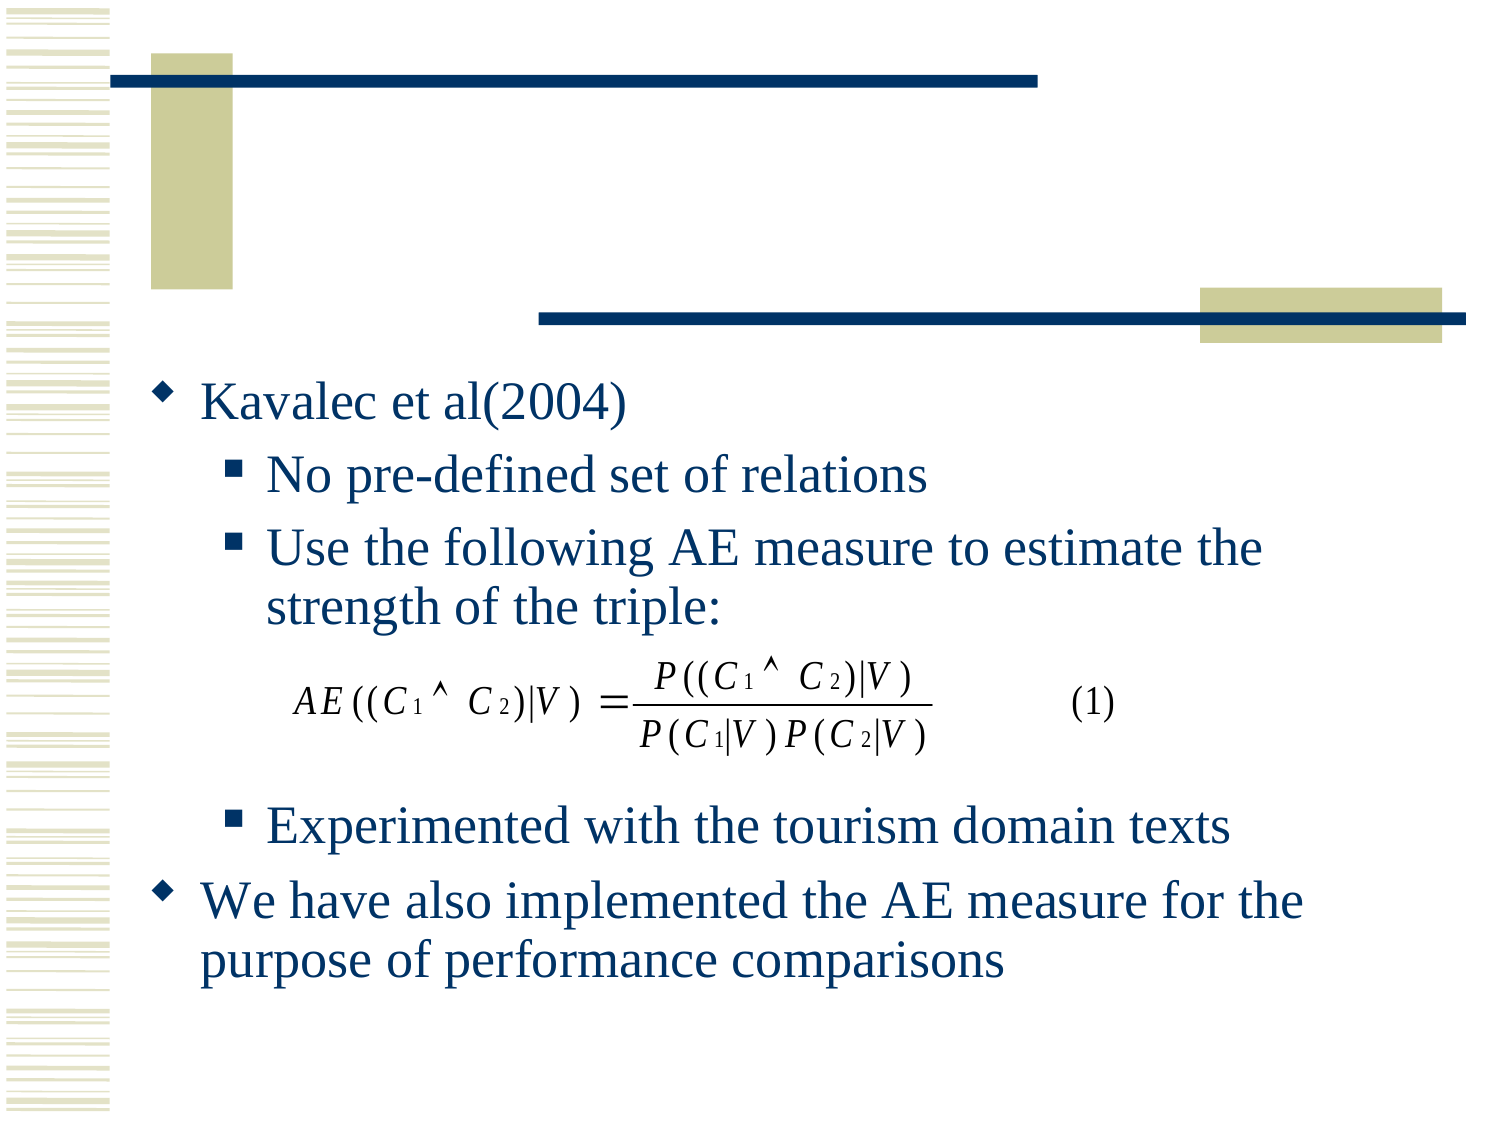

#
Kavalec et al(2004)
No pre-defined set of relations
Use the following AE measure to estimate the strength of the triple:
Experimented with the tourism domain texts
We have also implemented the AE measure for the purpose of performance comparisons